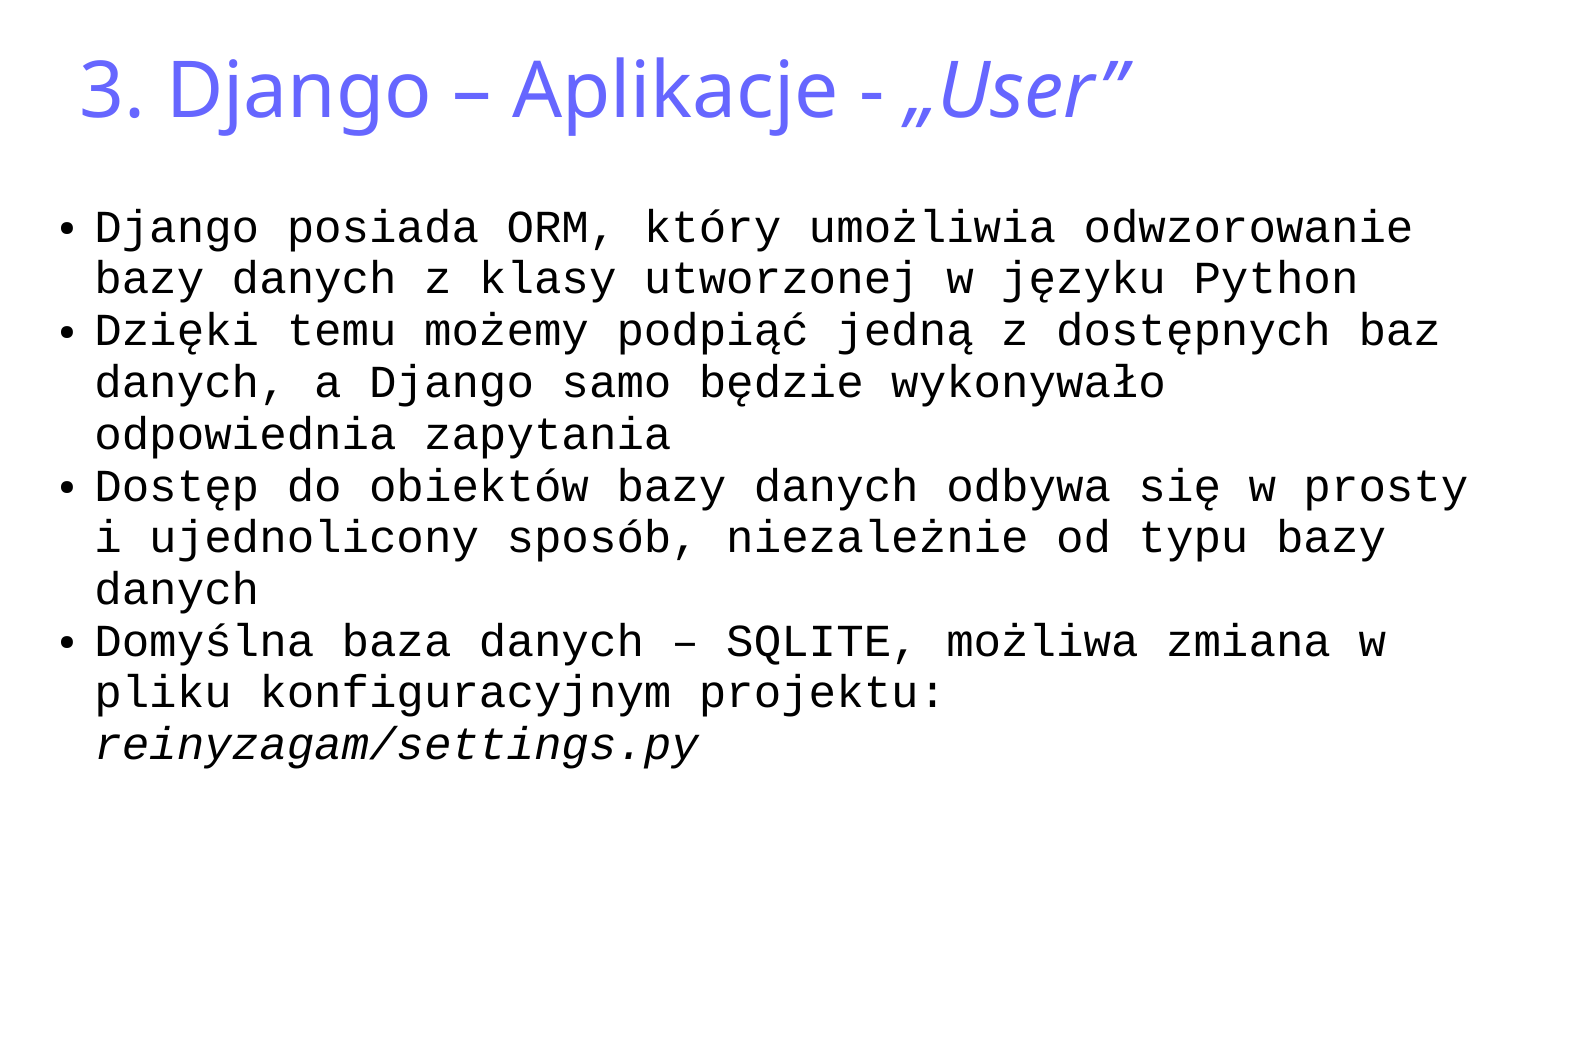

# 3. Django – Aplikacje - „User”
Django posiada ORM, który umożliwia odwzorowanie bazy danych z klasy utworzonej w języku Python
Dzięki temu możemy podpiąć jedną z dostępnych baz danych, a Django samo będzie wykonywało odpowiednia zapytania
Dostęp do obiektów bazy danych odbywa się w prosty i ujednolicony sposób, niezależnie od typu bazy danych
Domyślna baza danych – SQLITE, możliwa zmiana w pliku konfiguracyjnym projektu: reinyzagam/settings.py